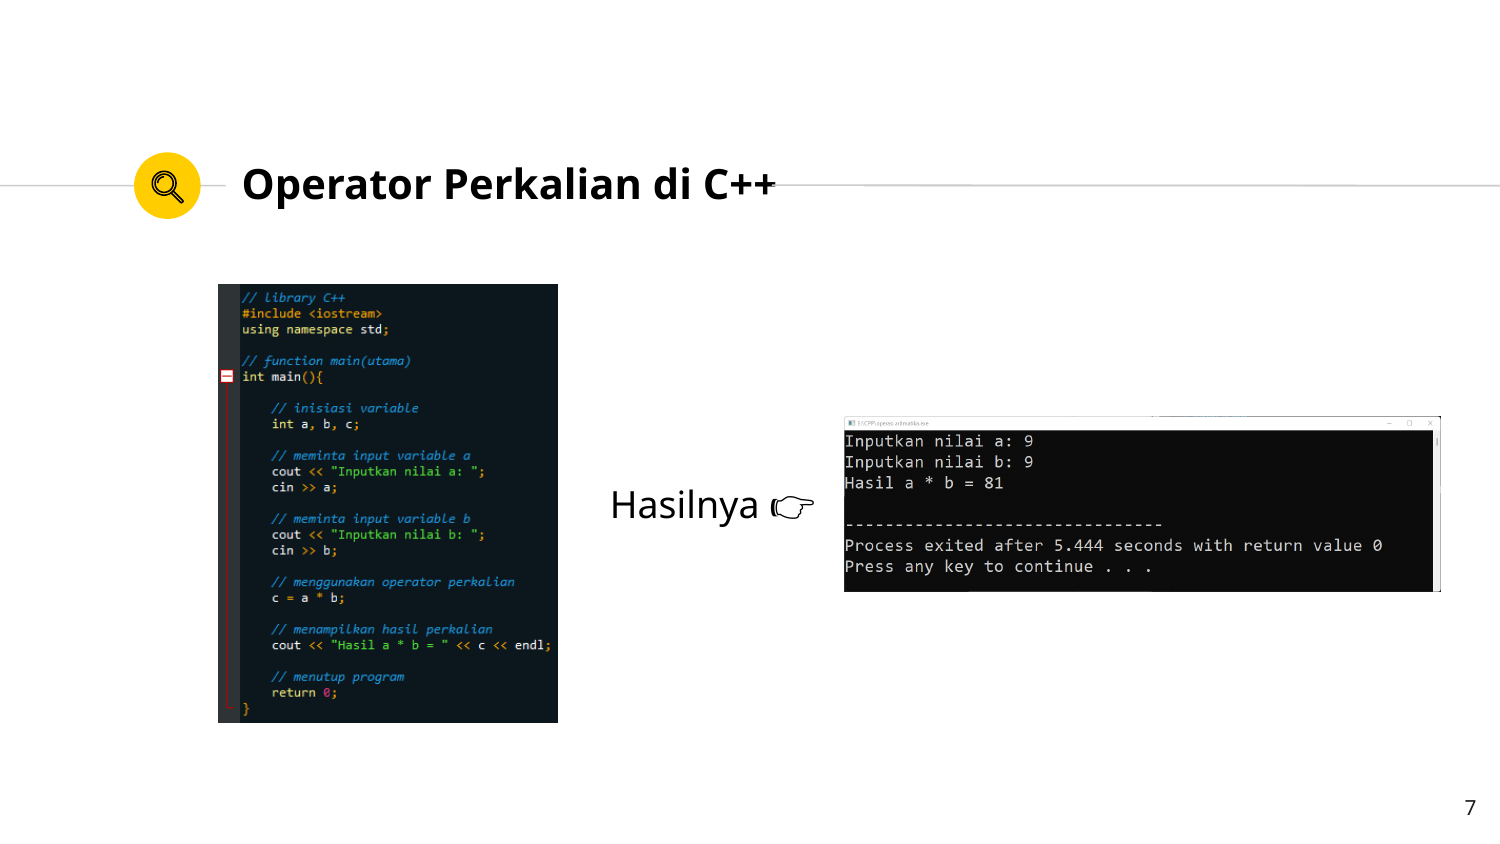

# Operator Perkalian di C++
Hasilnya 👉